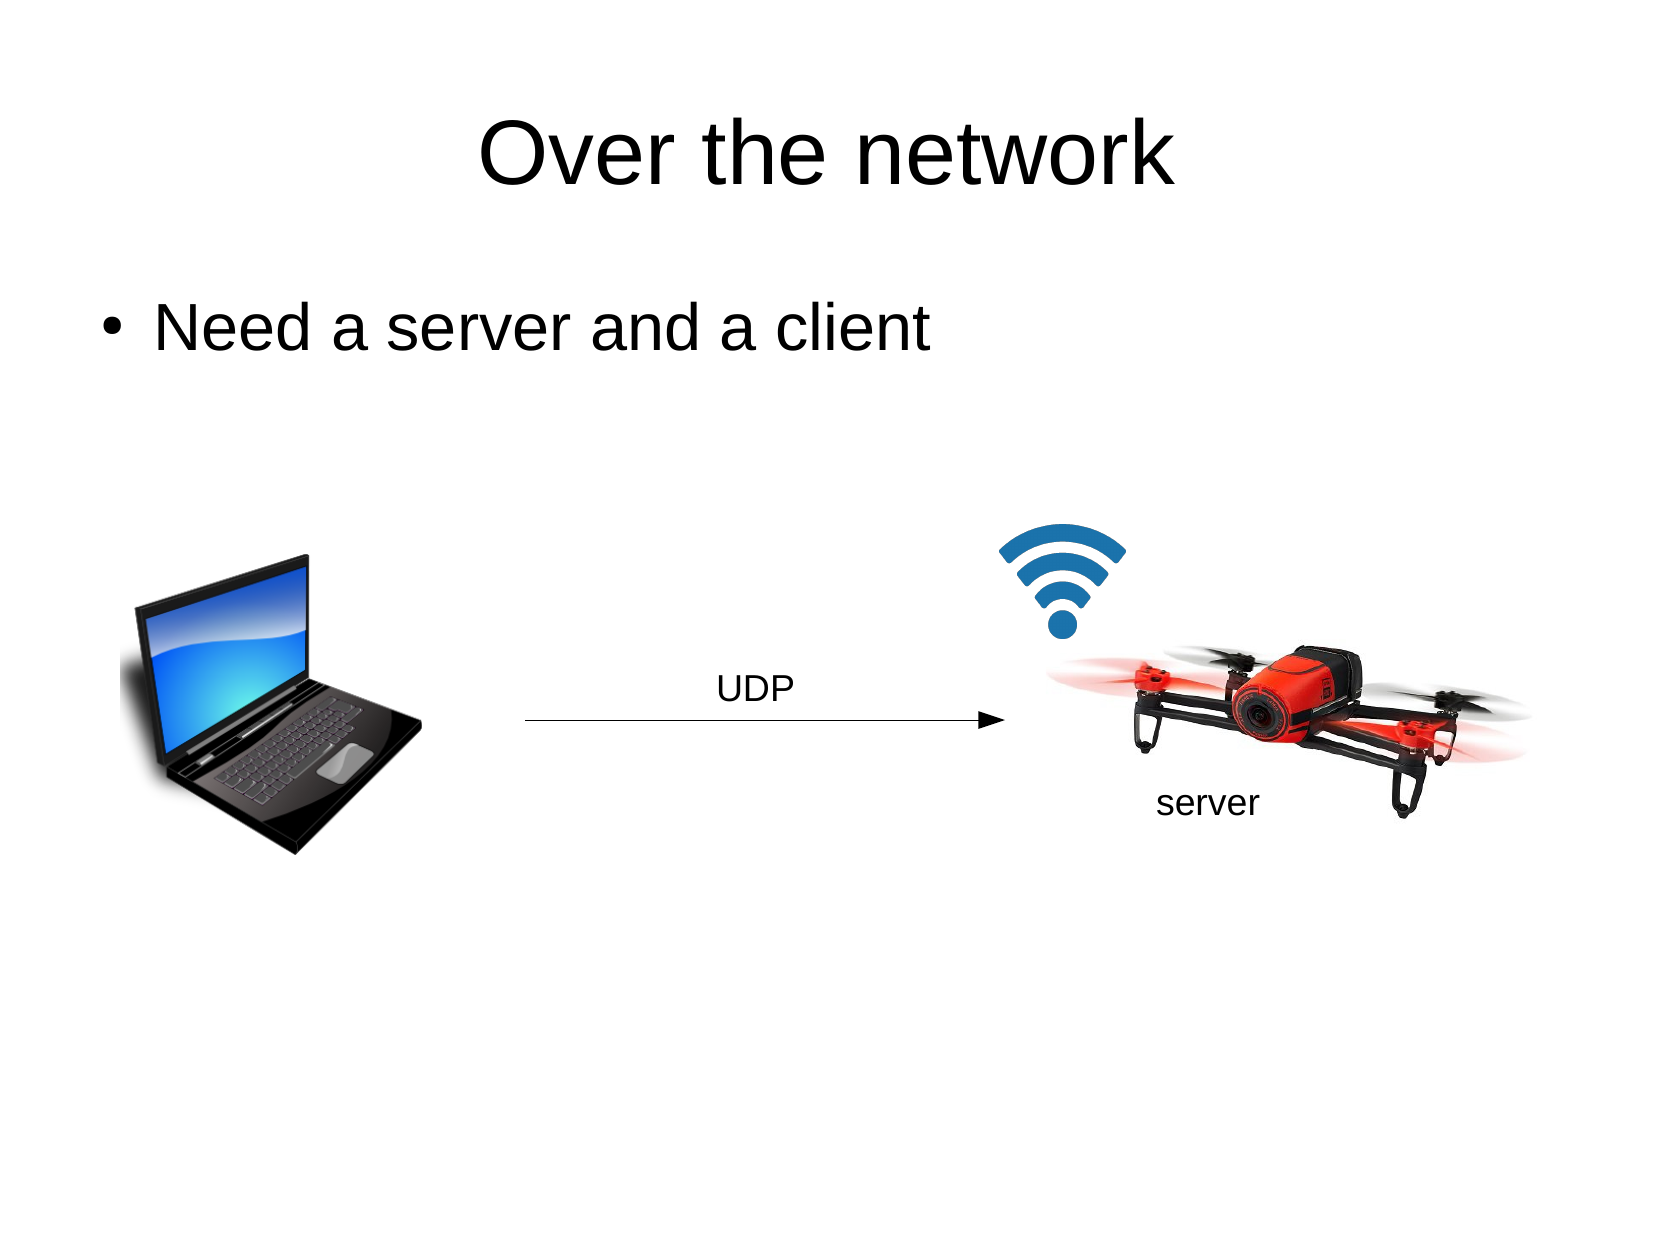

# Over the network
Need a server and a client
UDP
server